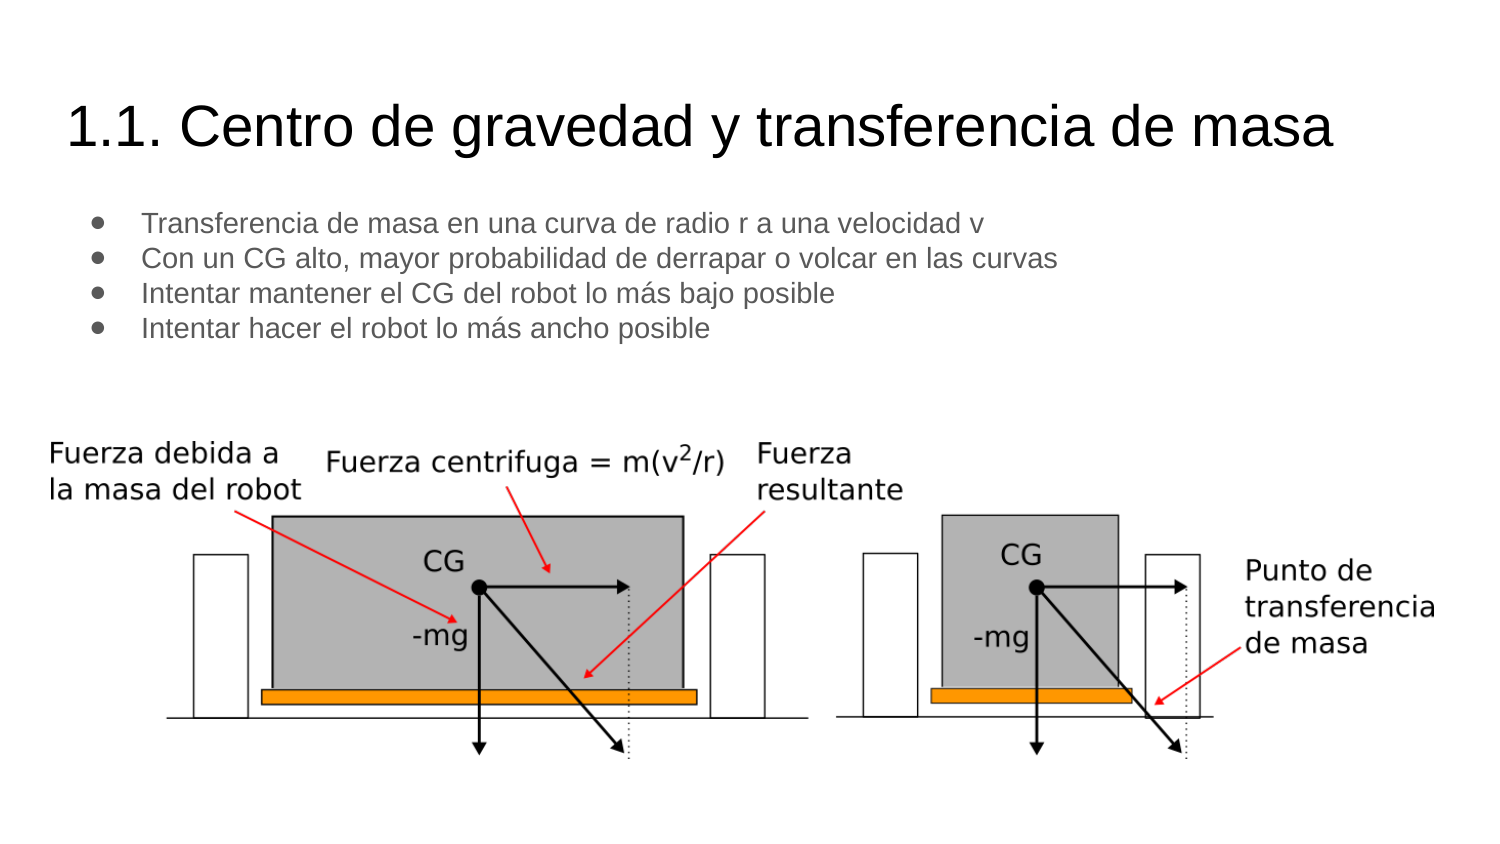

# 1.1. Centro de gravedad y transferencia de masa
Transferencia de masa en una curva de radio r a una velocidad v
Con un CG alto, mayor probabilidad de derrapar o volcar en las curvas
Intentar mantener el CG del robot lo más bajo posible
Intentar hacer el robot lo más ancho posible